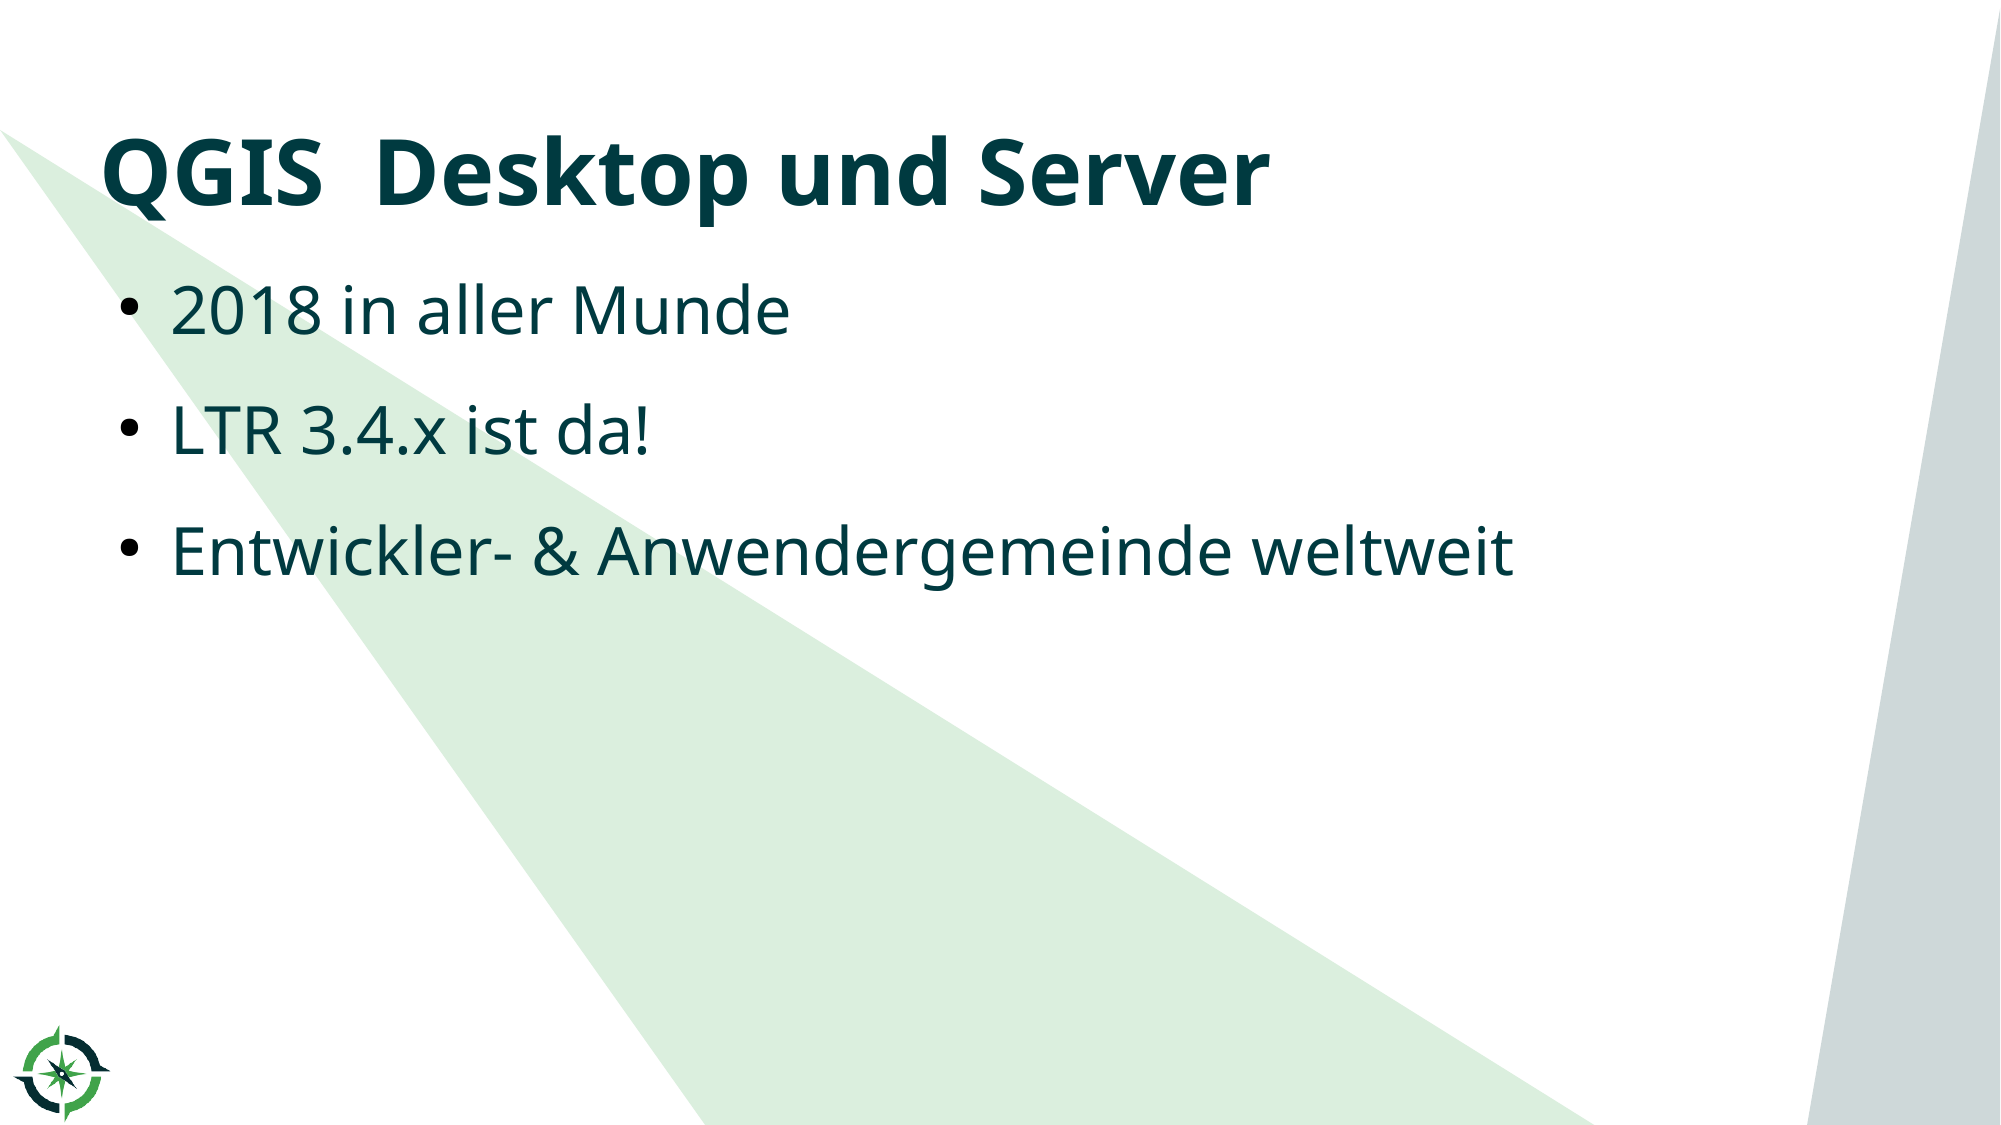

# QGIS Desktop und Server
2018 in aller Munde
LTR 3.4.x ist da!
Entwickler- & Anwendergemeinde weltweit